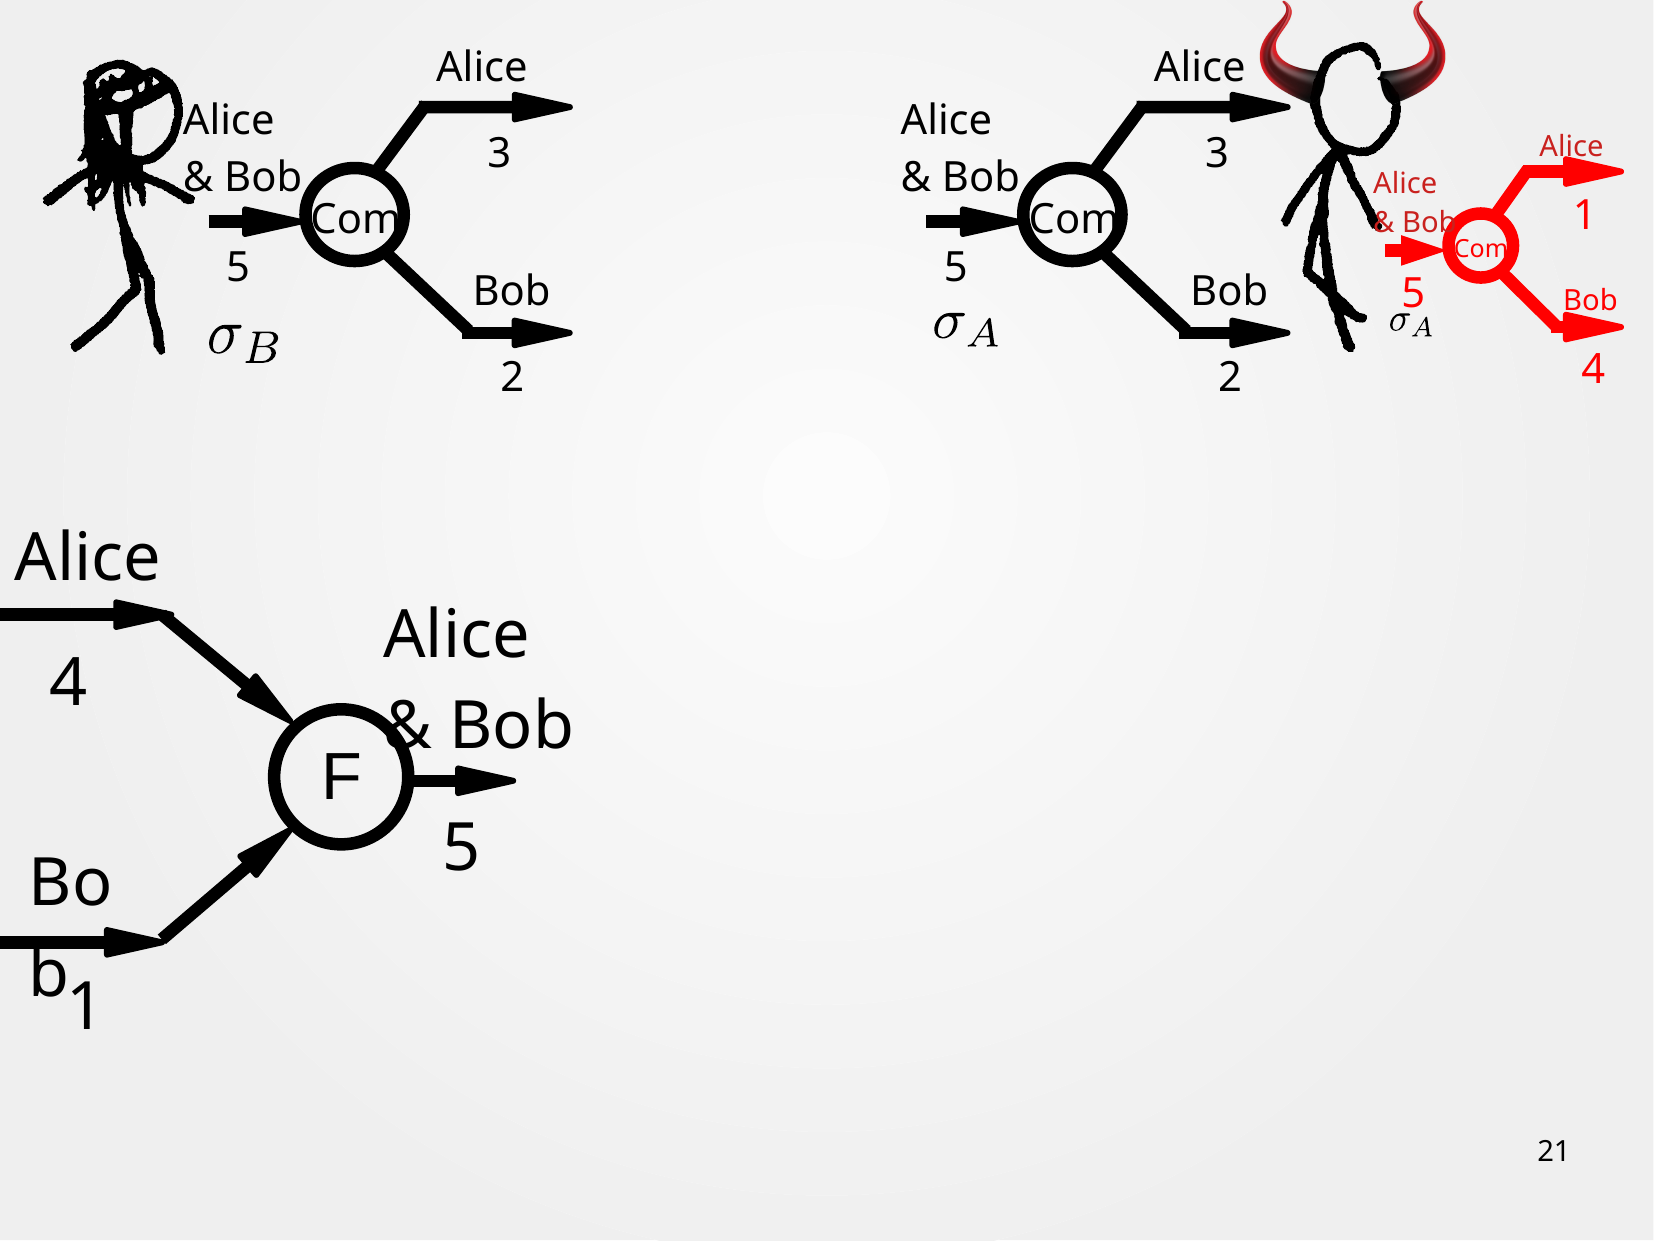

Alice
Alice
Alice
& Bob
Alice
& Bob
3
3
Alice
Alice
& Bob
1
Com
Com
Com
5
5
Bob
Bob
5
Bob
4
2
2
Alice
Alice
& Bob
4
F
5
Bob
1
21